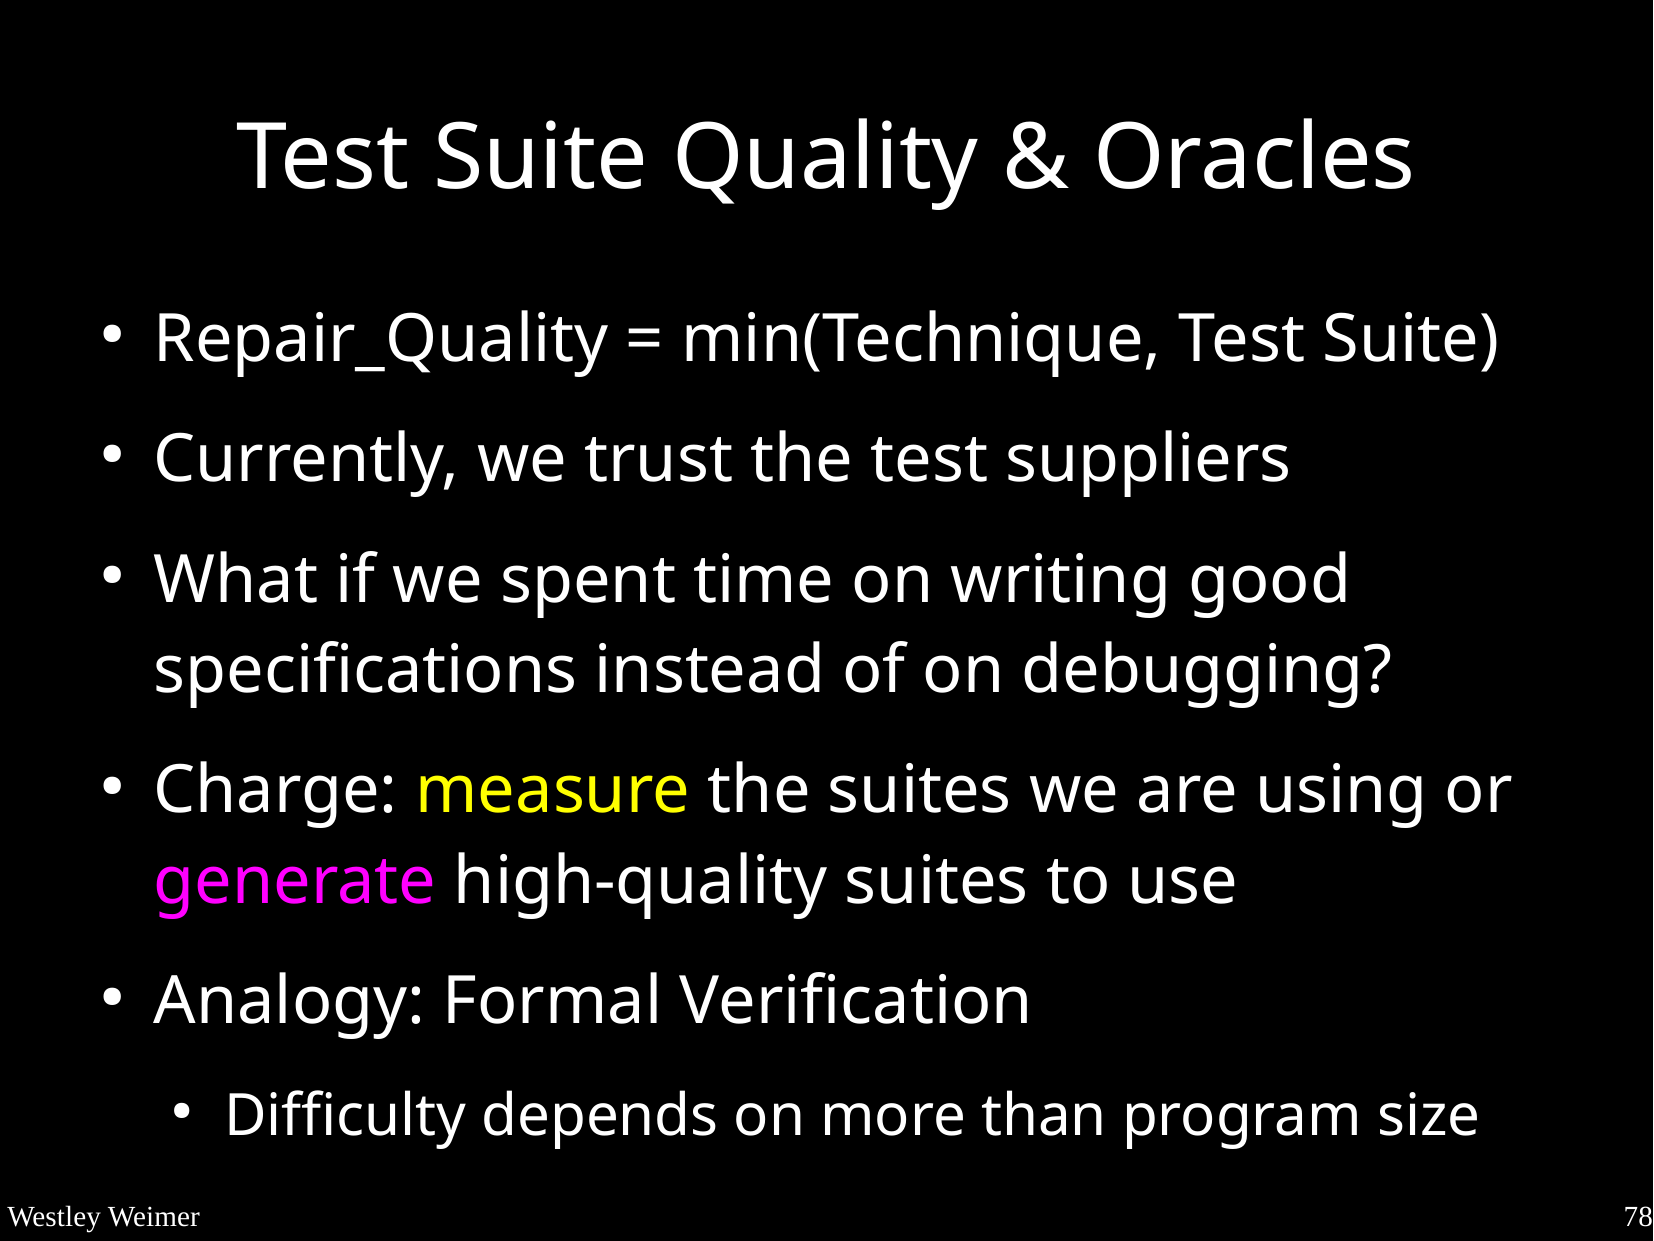

# Test Suite Quality & Oracles
Repair_Quality = min(Technique, Test Suite)
Currently, we trust the test suppliers
What if we spent time on writing good specifications instead of on debugging?
Charge: measure the suites we are using or generate high-quality suites to use
Analogy: Formal Verification
Difficulty depends on more than program size
78